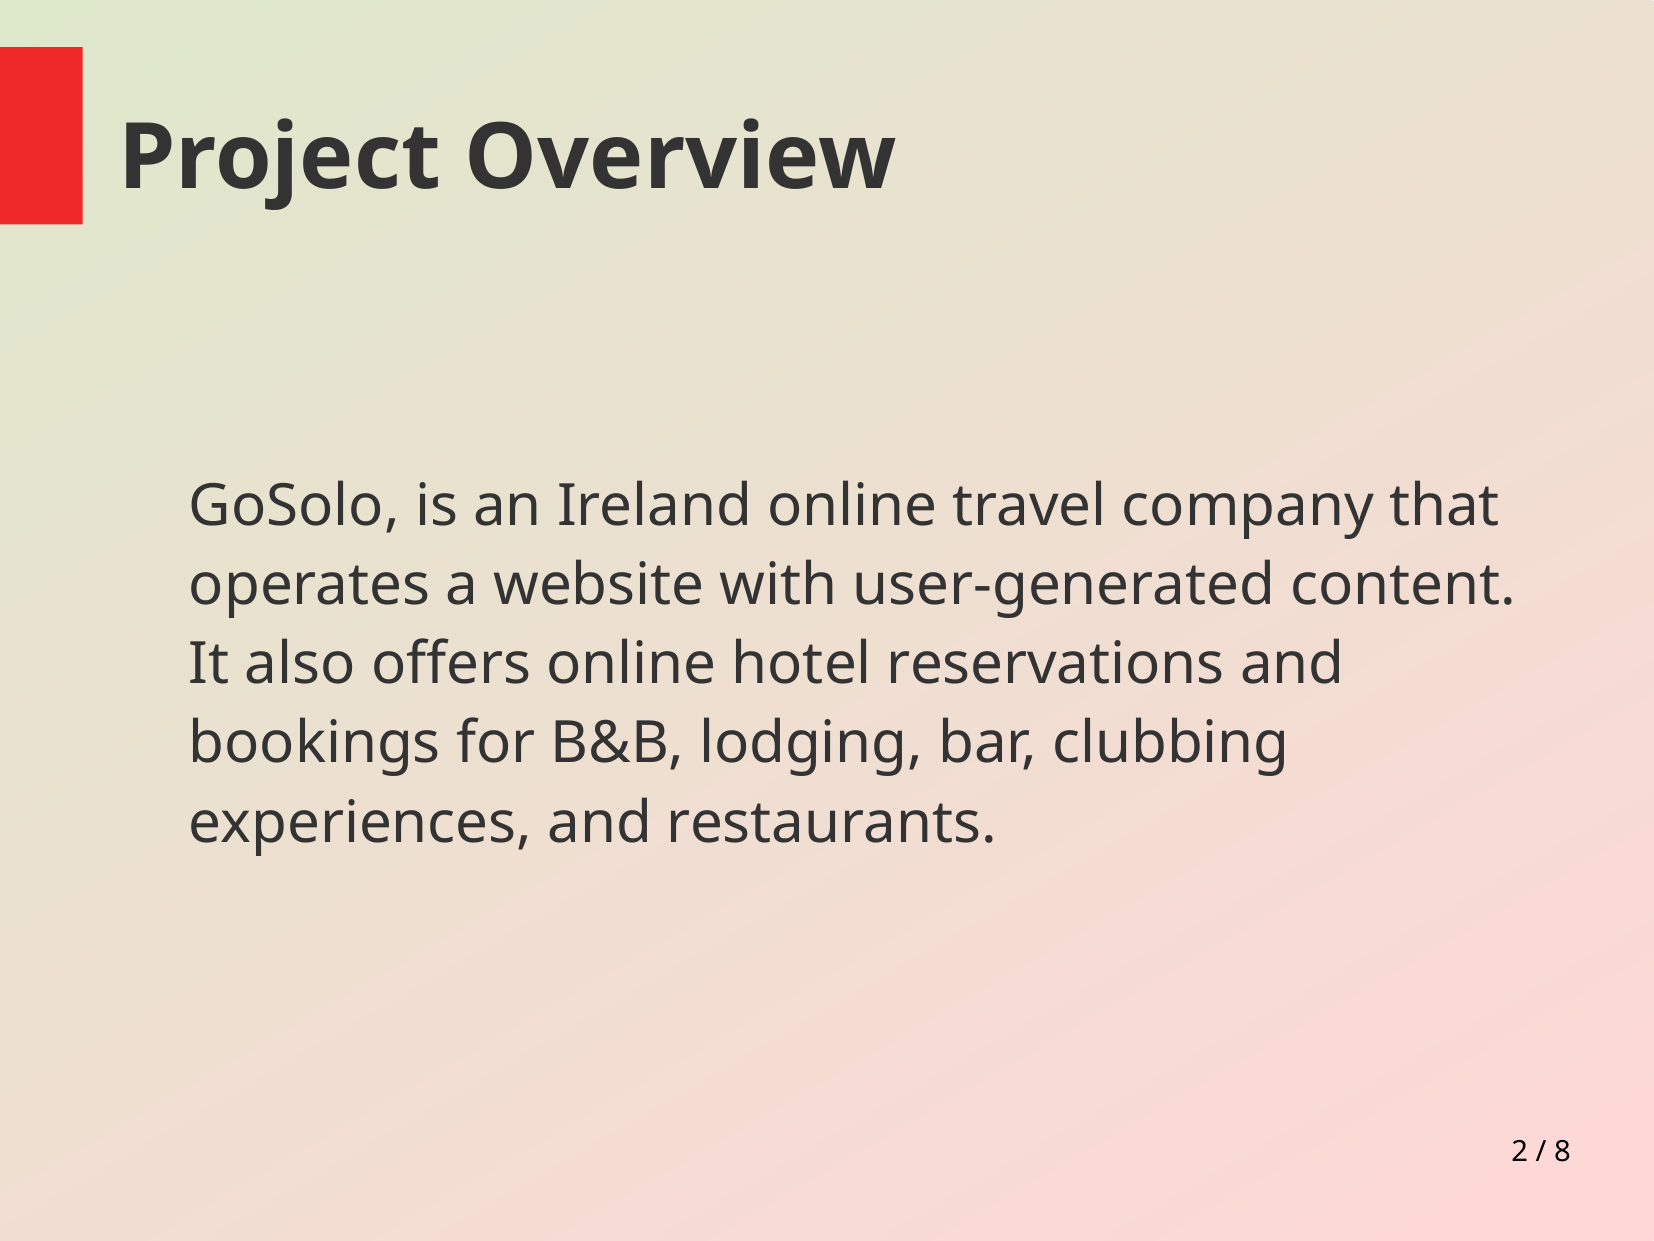

# Project Overview
GoSolo, is an Ireland online travel company that operates a website with user-generated content. It also offers online hotel reservations and bookings for B&B, lodging, bar, clubbing experiences, and restaurants.
2